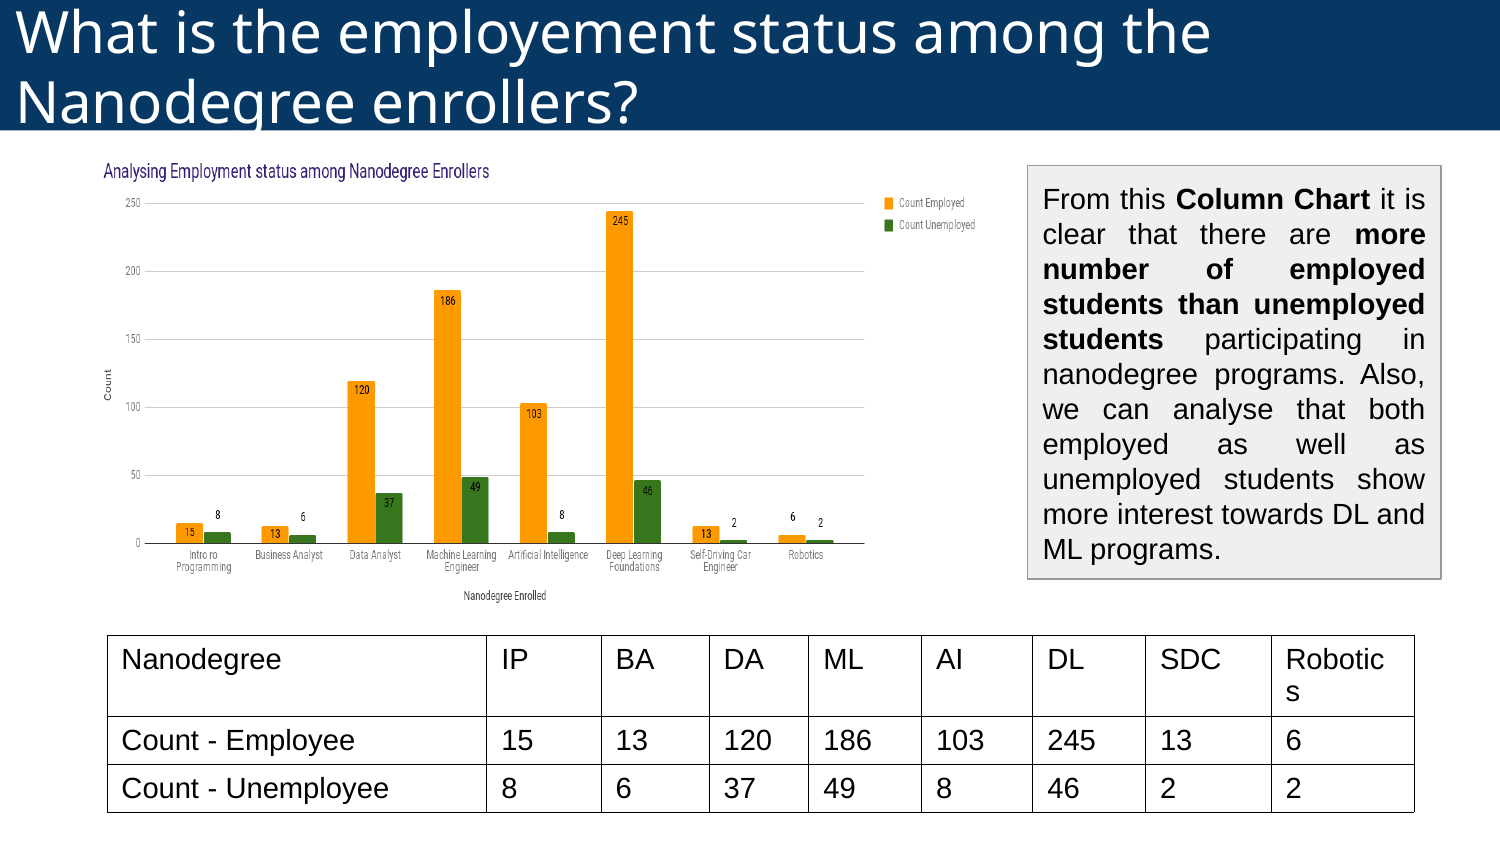

# What is the employement status among the Nanodegree enrollers?
From this Column Chart it is clear that there are more number of employed students than unemployed students participating in nanodegree programs. Also, we can analyse that both employed as well as unemployed students show more interest towards DL and ML programs.
| Nanodegree | IP | BA | DA | ML | AI | DL | SDC | Robotics |
| --- | --- | --- | --- | --- | --- | --- | --- | --- |
| Count - Employee | 15 | 13 | 120 | 186 | 103 | 245 | 13 | 6 |
| Count - Unemployee | 8 | 6 | 37 | 49 | 8 | 46 | 2 | 2 |